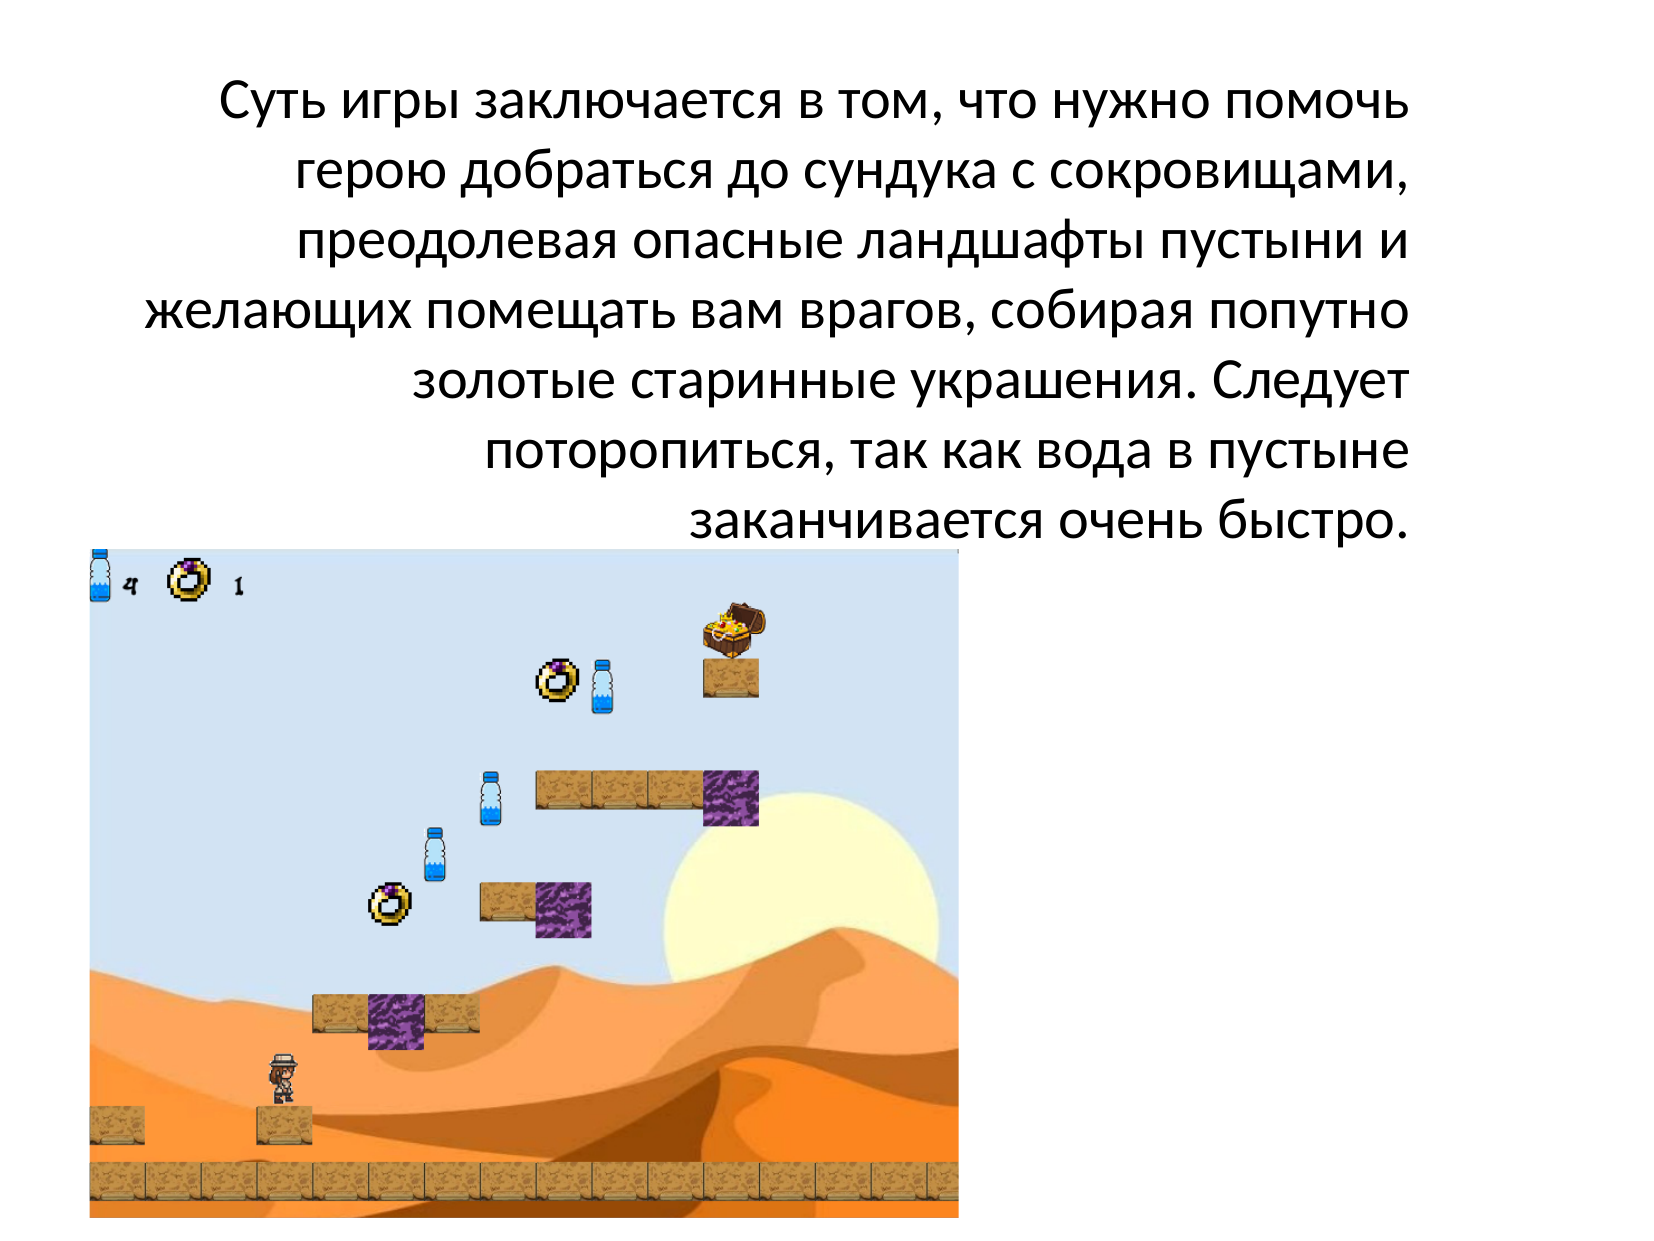

Суть игры заключается в том, что нужно помочь герою добраться до сундука с сокровищами, преодолевая опасные ландшафты пустыни и желающих помещать вам врагов, собирая попутно золотые старинные украшения. Следует поторопиться, так как вода в пустыне заканчивается очень быстро.